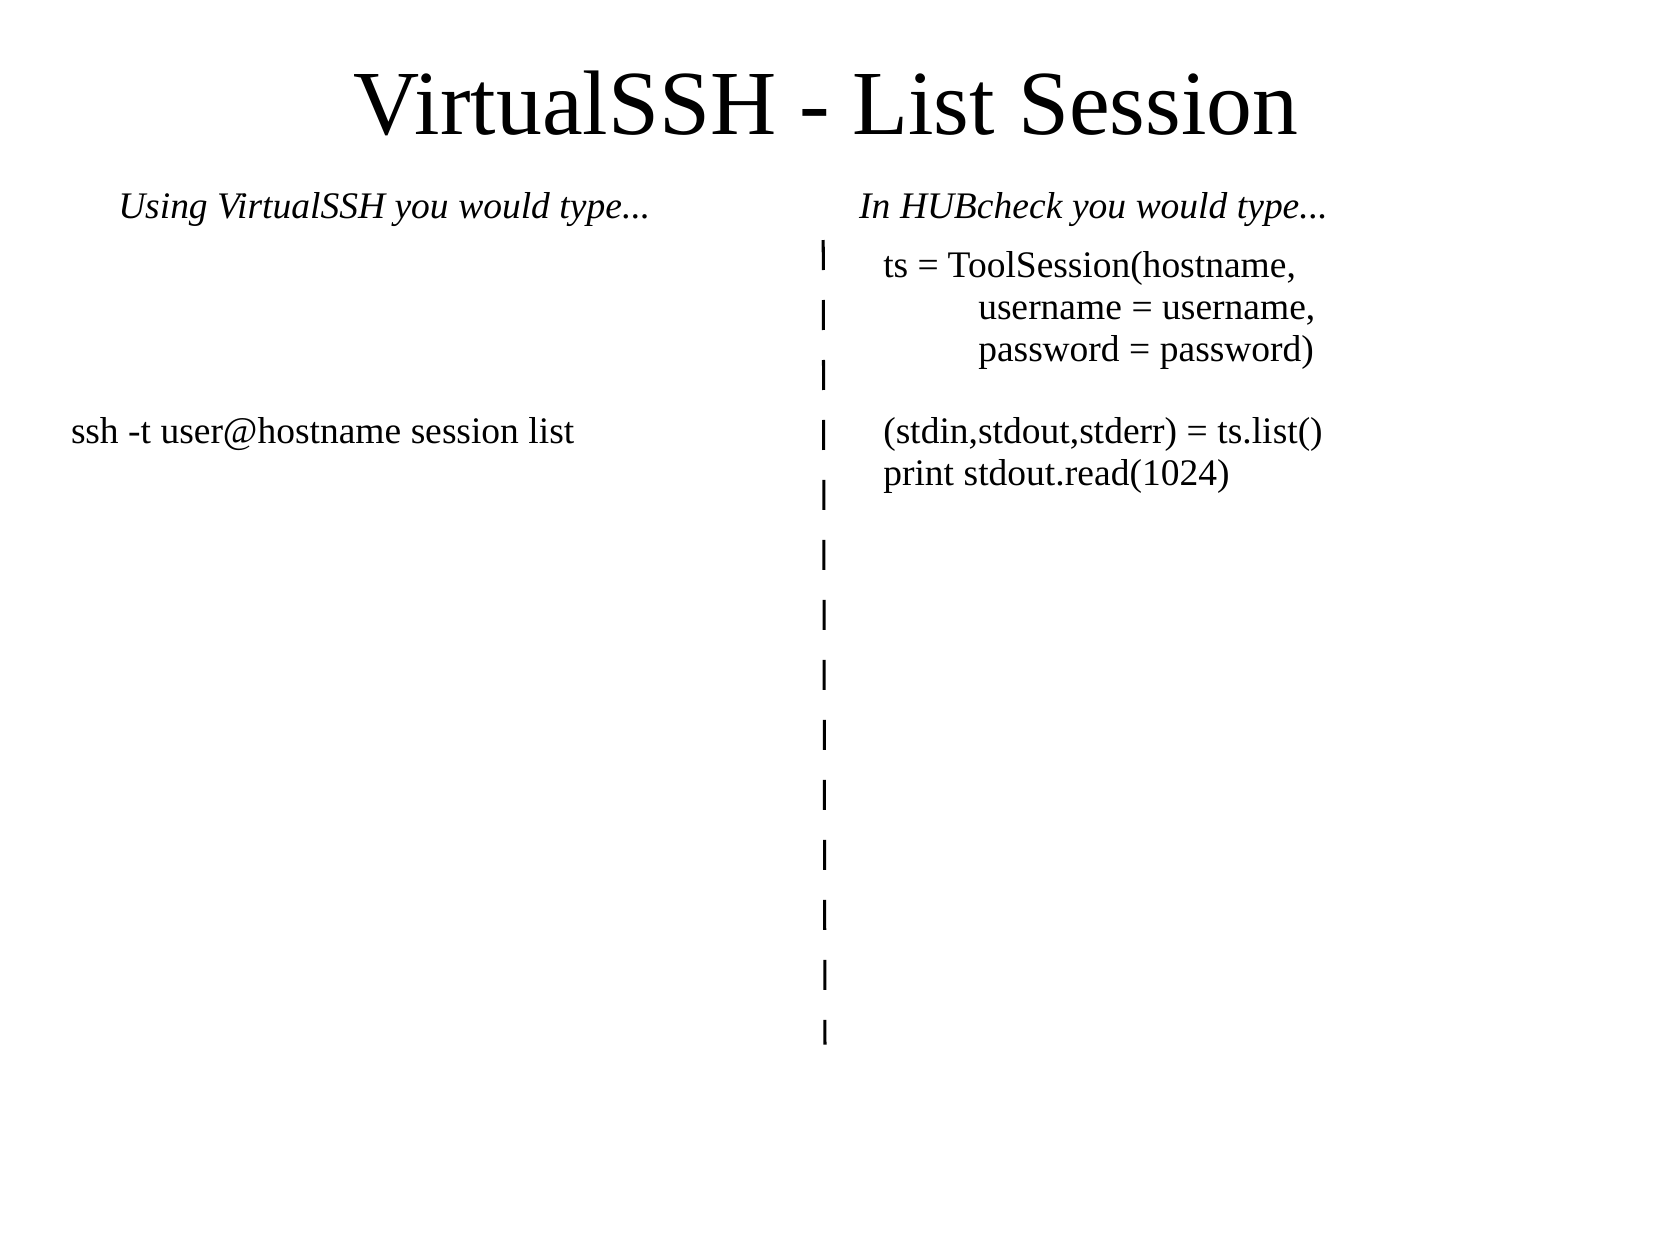

# VirtualSSH - List Session
Using VirtualSSH you would type... In HUBcheck you would type...
ssh -t user@hostname session list
ts = ToolSession(hostname,
 username = username,
 password = password)
(stdin,stdout,stderr) = ts.list()
print stdout.read(1024)